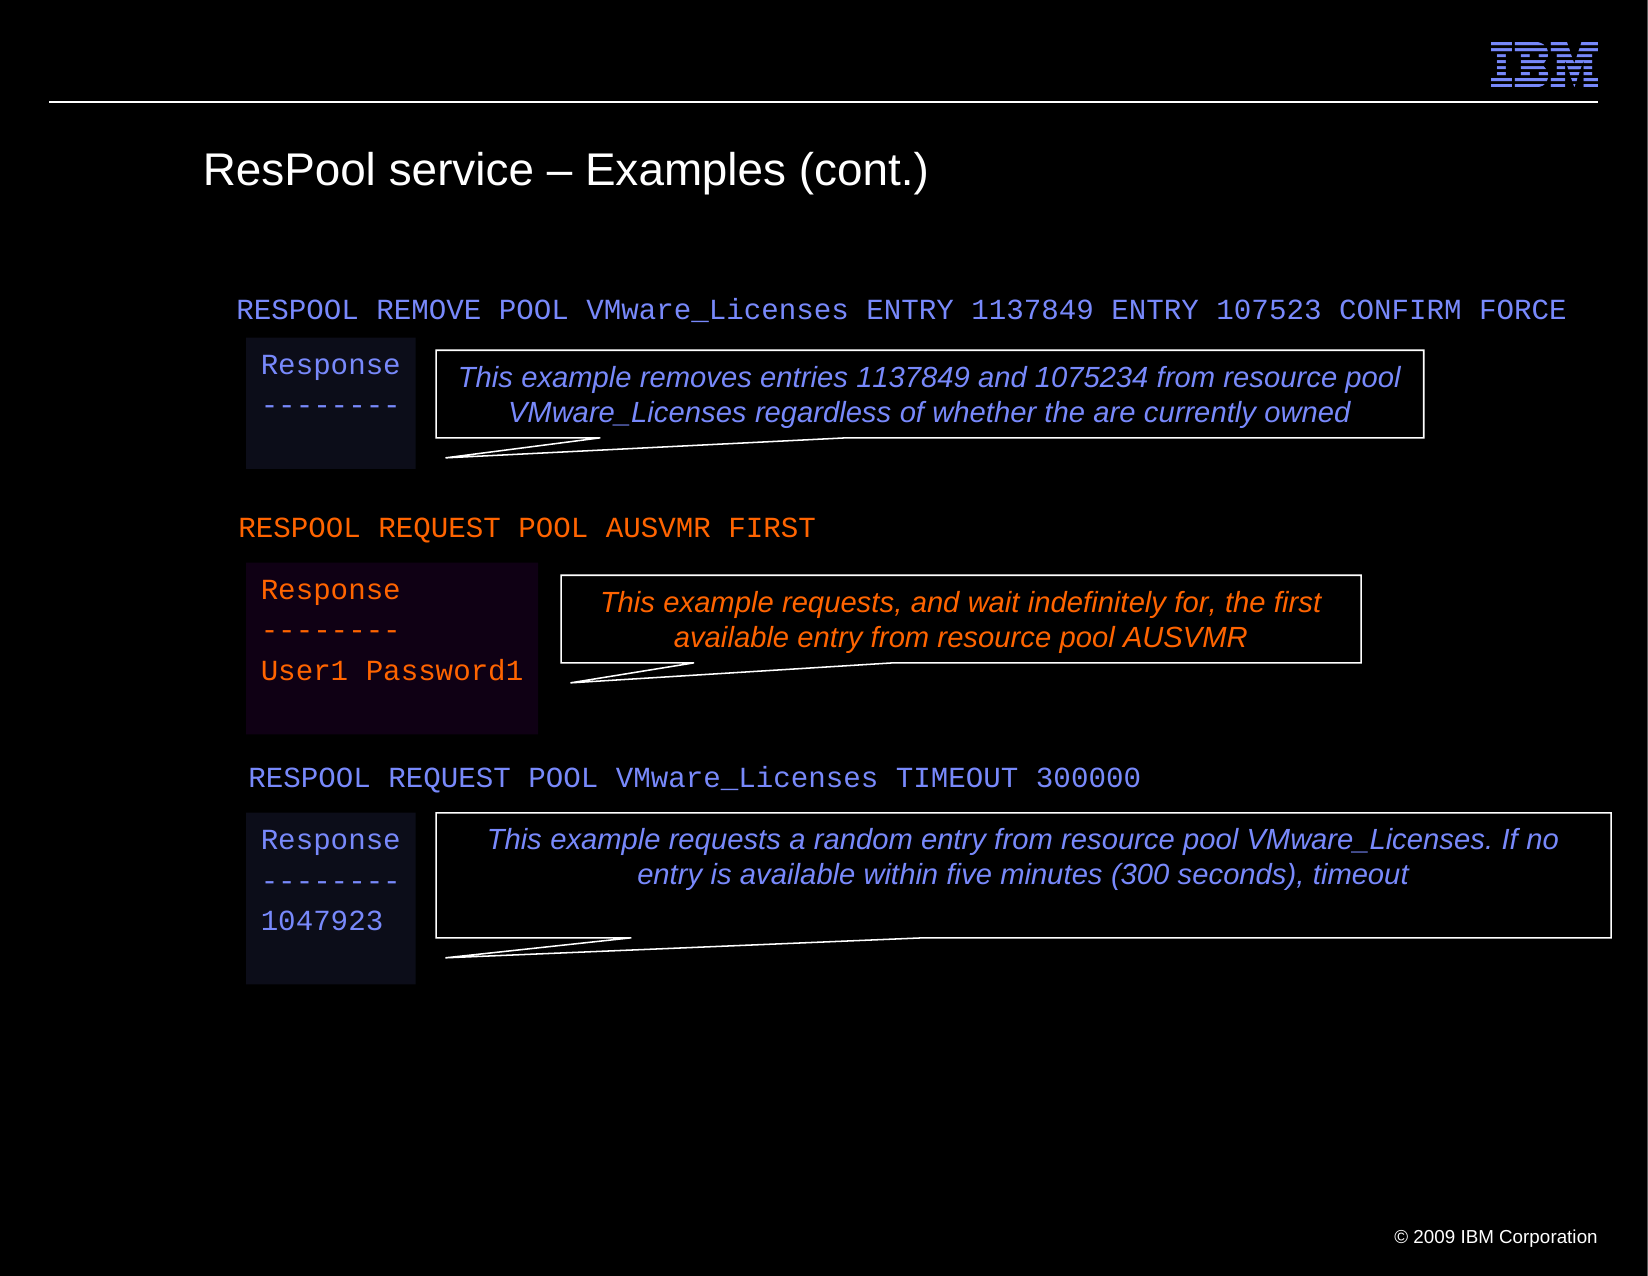

# ResPool service – Examples (cont.)
RESPOOL REMOVE POOL VMware_Licenses ENTRY 1137849 ENTRY 107523 CONFIRM FORCE
Response
--------
This example removes entries 1137849 and 1075234 from resource pool VMware_Licenses regardless of whether the are currently owned
RESPOOL REQUEST POOL AUSVMR FIRST
Response
--------
User1 Password1
This example requests, and wait indefinitely for, the first available entry from resource pool AUSVMR
RESPOOL REQUEST POOL VMware_Licenses TIMEOUT 300000
Response
--------
1047923
This example requests a random entry from resource pool VMware_Licenses. If no entry is available within five minutes (300 seconds), timeout